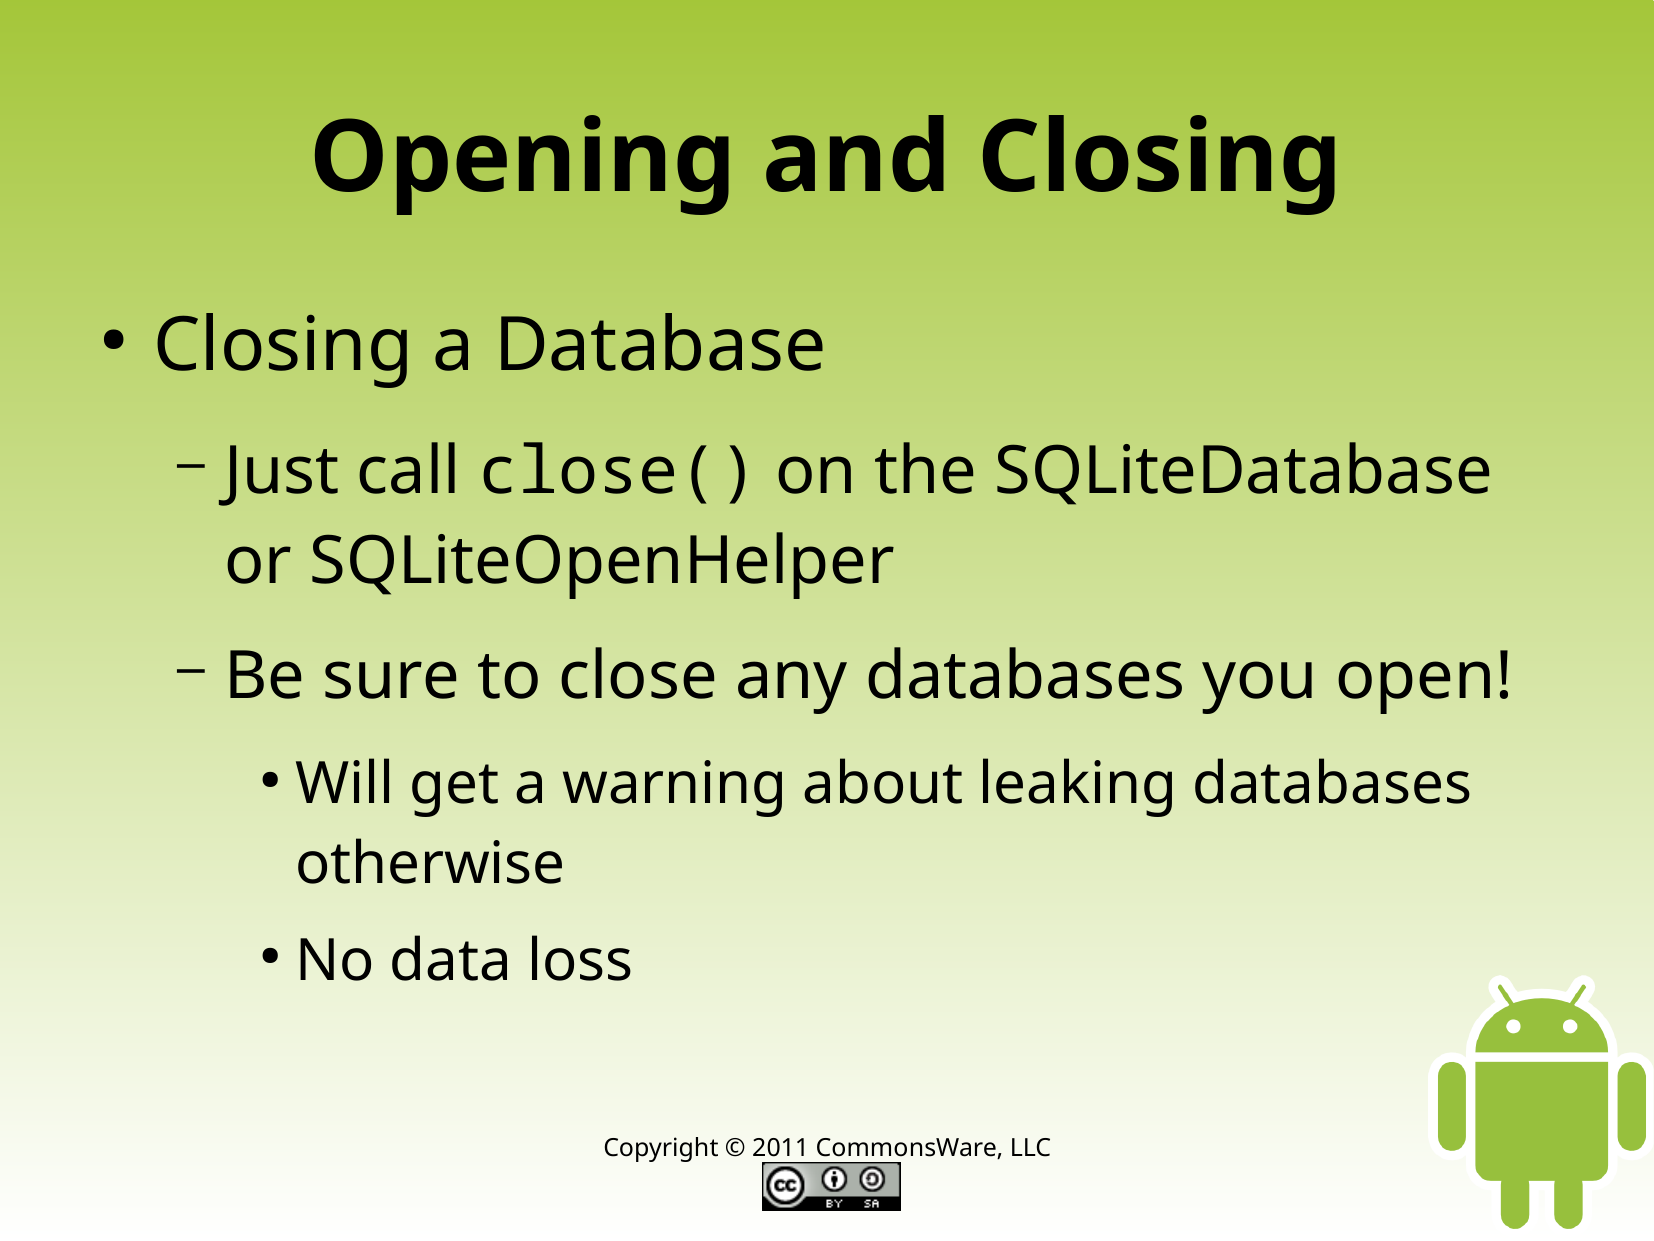

# Opening and Closing
Closing a Database
Just call close() on the SQLiteDatabase or SQLiteOpenHelper
Be sure to close any databases you open!
Will get a warning about leaking databases otherwise
No data loss